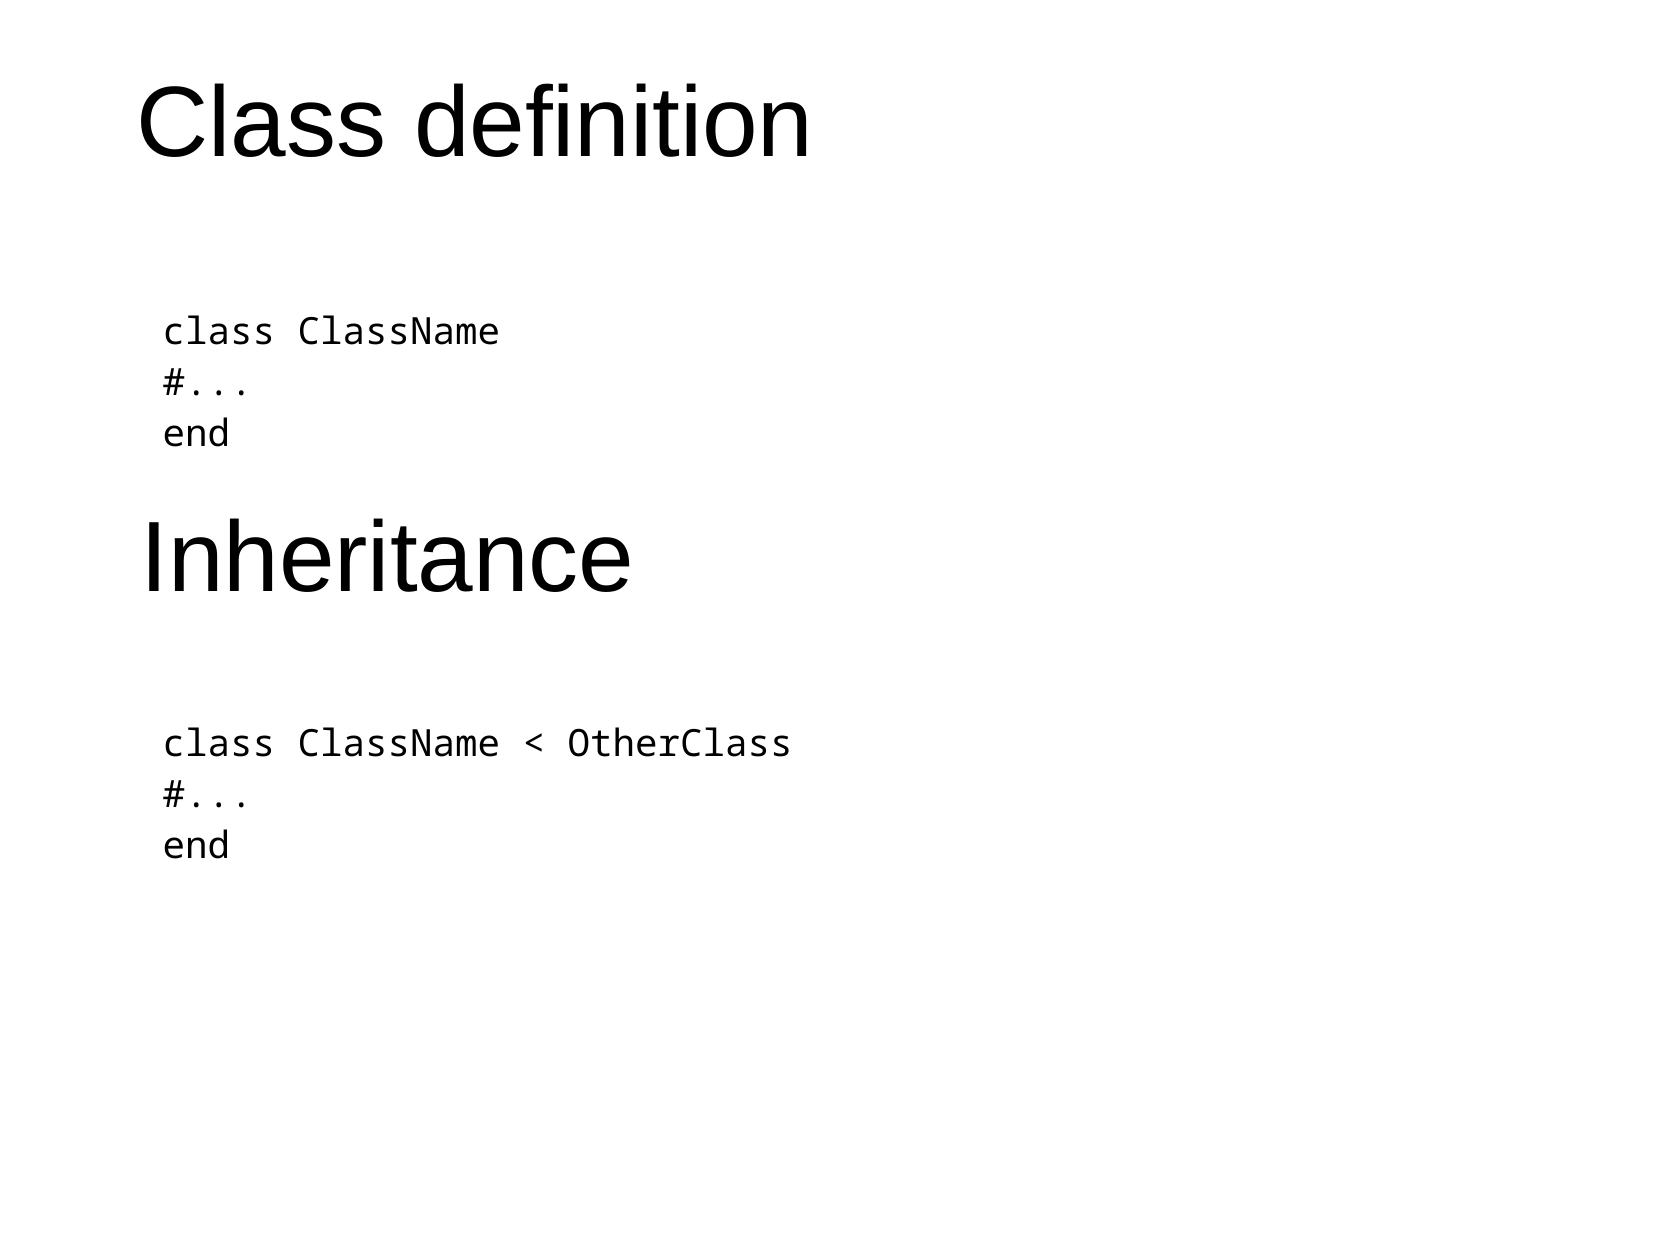

Class definition
class ClassName
#...
end
Inheritance
class ClassName < OtherClass
#...
end